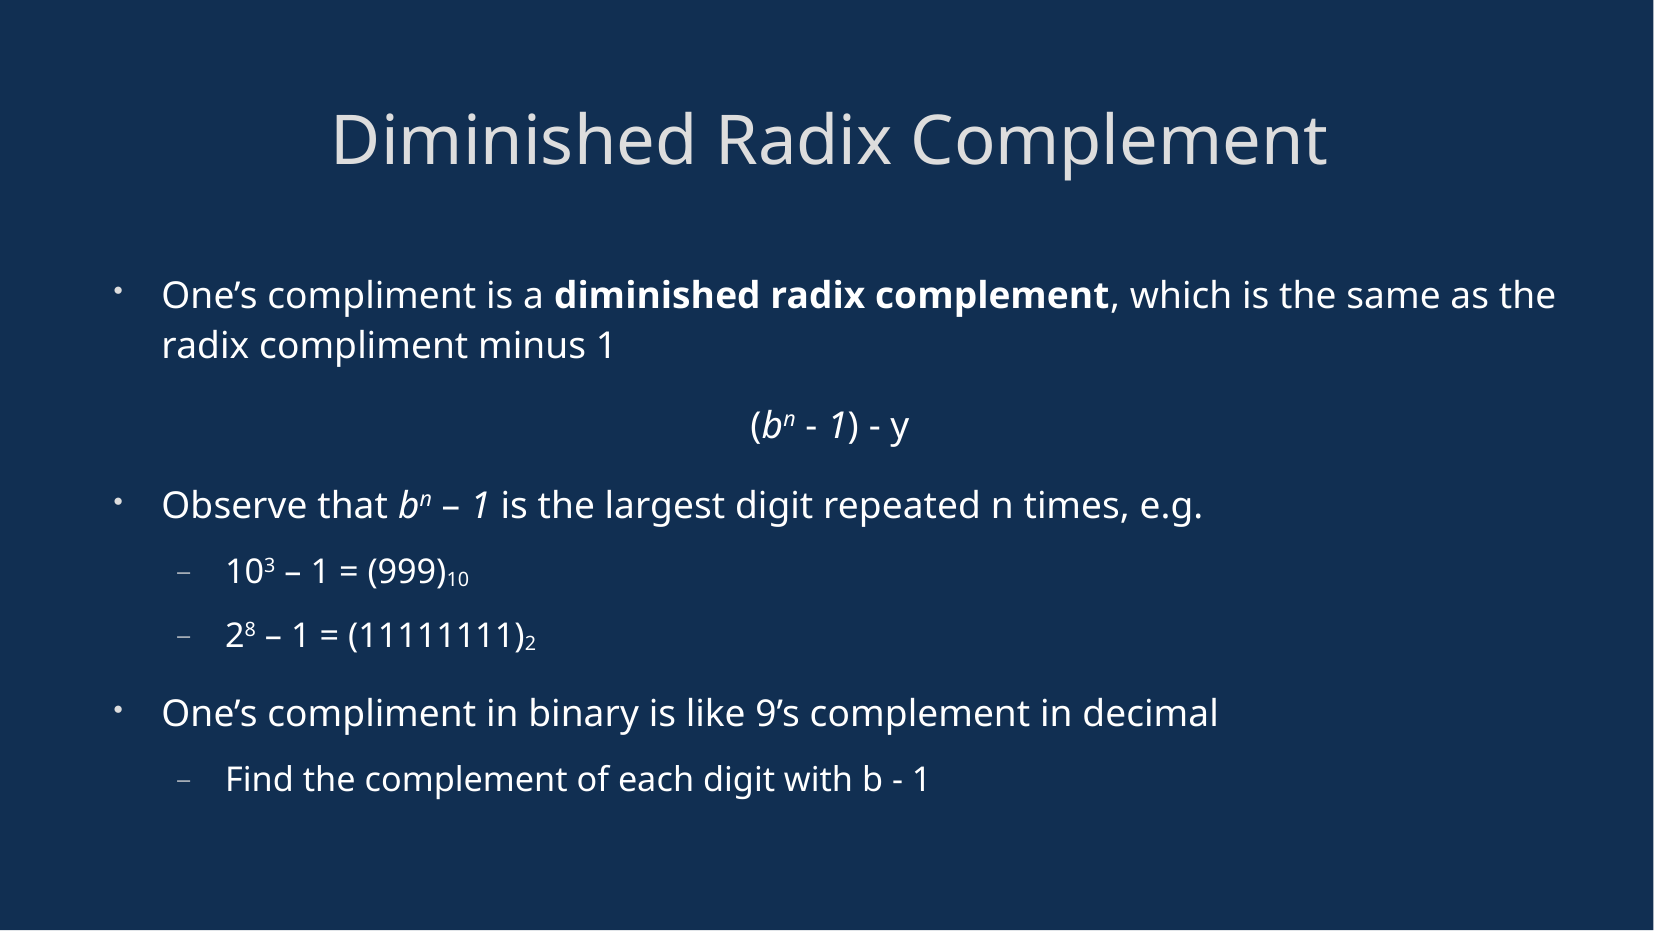

# Diminished Radix Complement
One’s compliment is a diminished radix complement, which is the same as the radix compliment minus 1
(bn - 1) - y
Observe that bn – 1 is the largest digit repeated n times, e.g.
103 – 1 = (999)10
28 – 1 = (11111111)2
One’s compliment in binary is like 9’s complement in decimal
Find the complement of each digit with b - 1